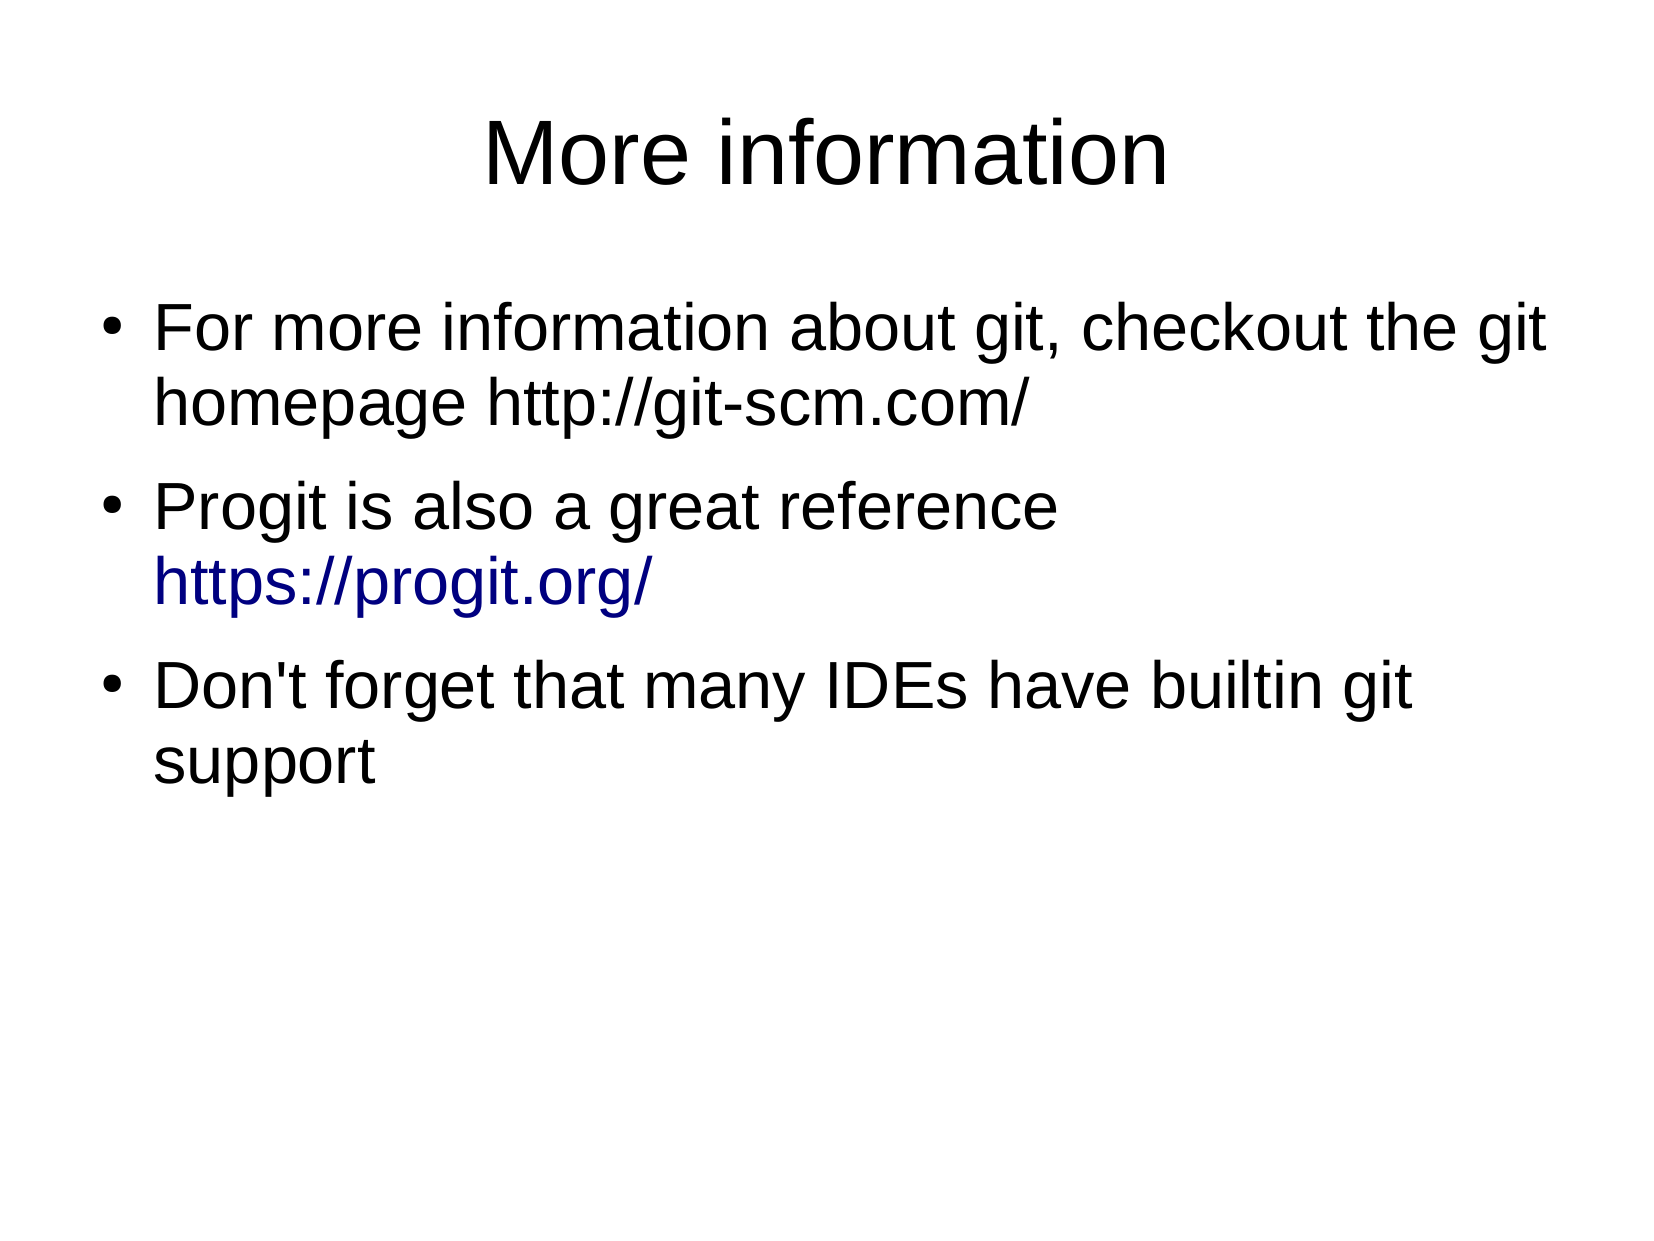

# More information
For more information about git, checkout the git homepage http://git-scm.com/
Progit is also a great reference https://progit.org/
Don't forget that many IDEs have builtin git support